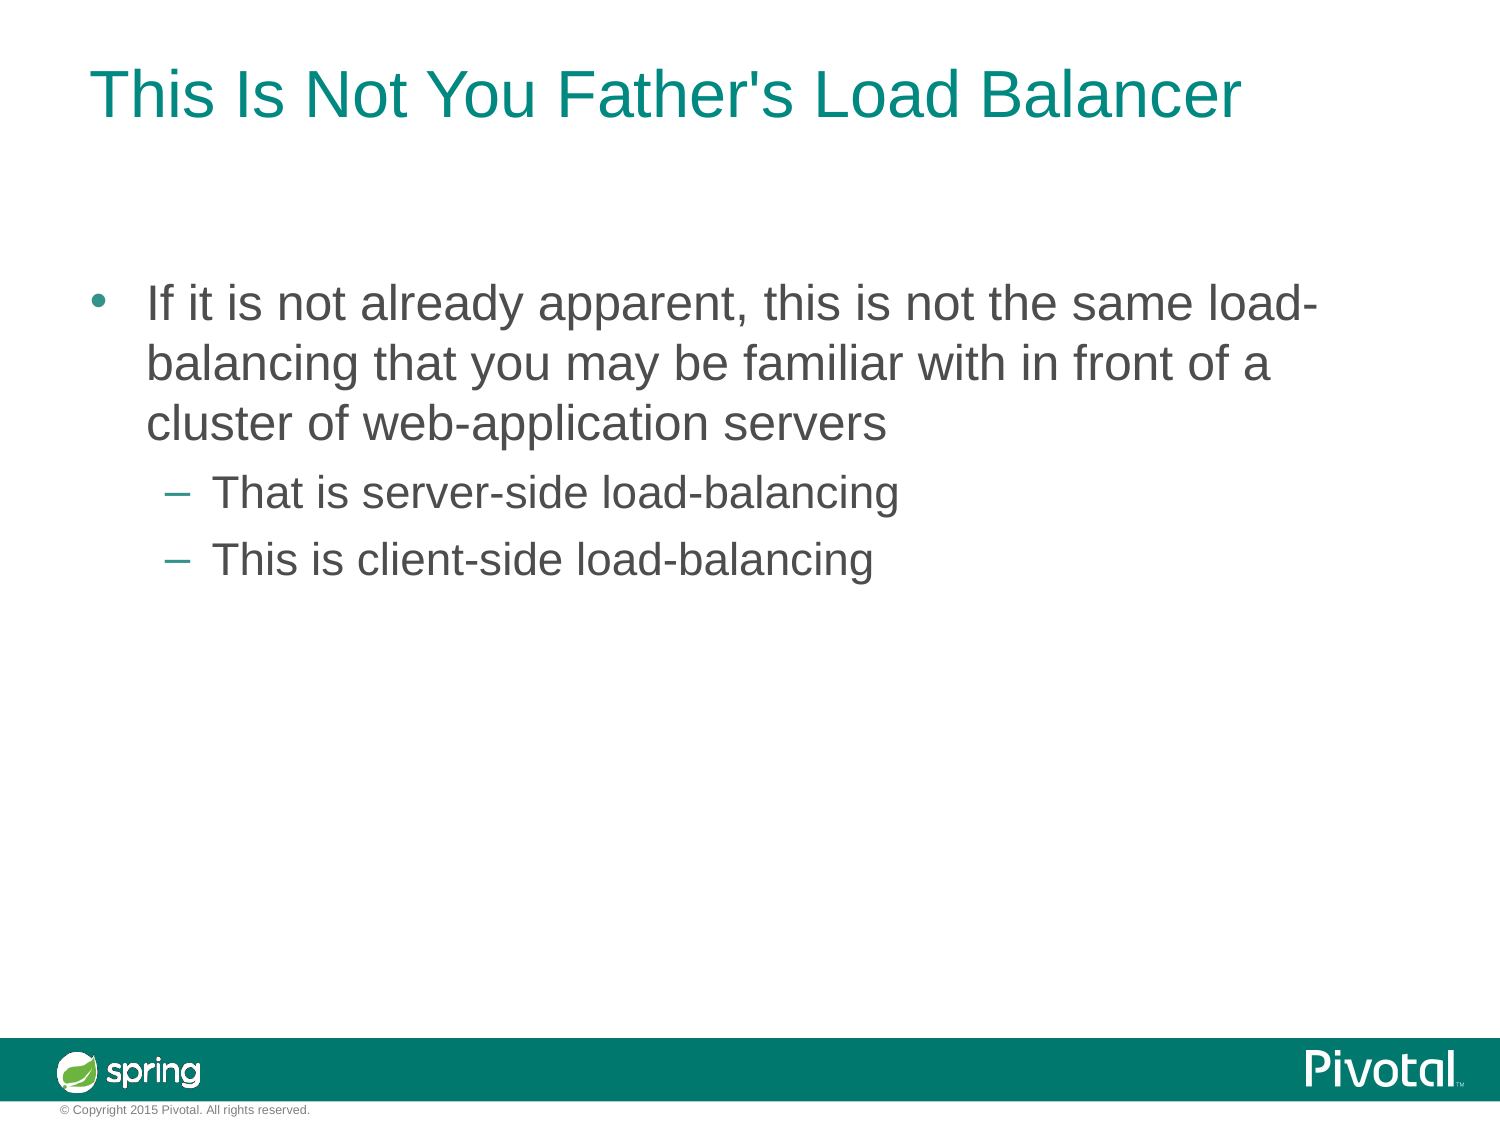

# This Is Not You Father's Load Balancer
If it is not already apparent, this is not the same load-balancing that you may be familiar with in front of a cluster of web-application servers
That is server-side load-balancing
This is client-side load-balancing